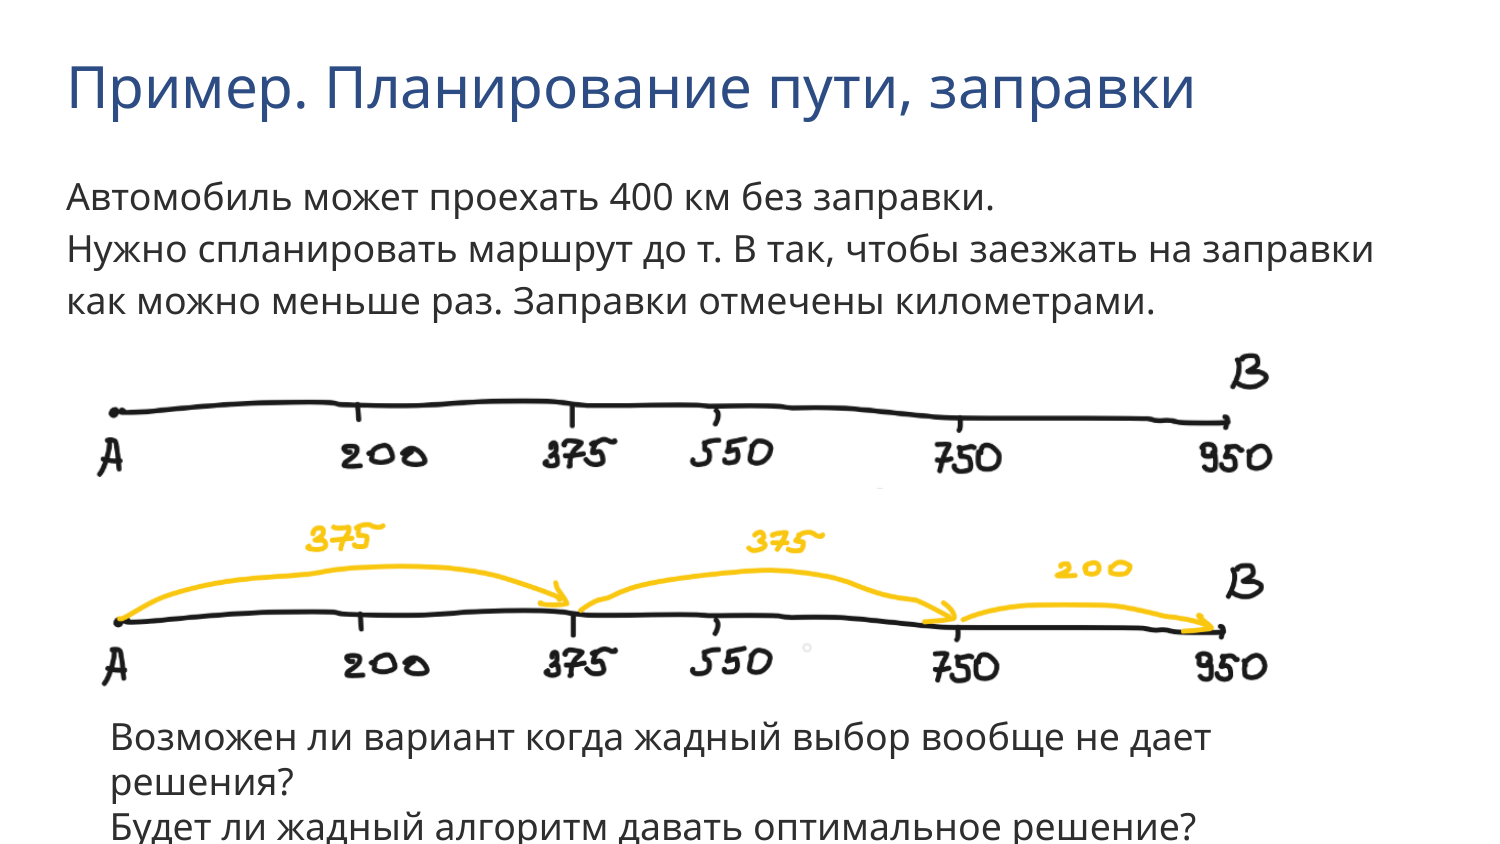

# Пример. Планирование пути, заправки
Автомобиль может проехать 400 км без заправки.
Нужно спланировать маршрут до т. B так, чтобы заезжать на заправки как можно меньше раз. Заправки отмечены километрами.
Возможен ли вариант когда жадный выбор вообще не дает решения?
Будет ли жадный алгоритм давать оптимальное решение?